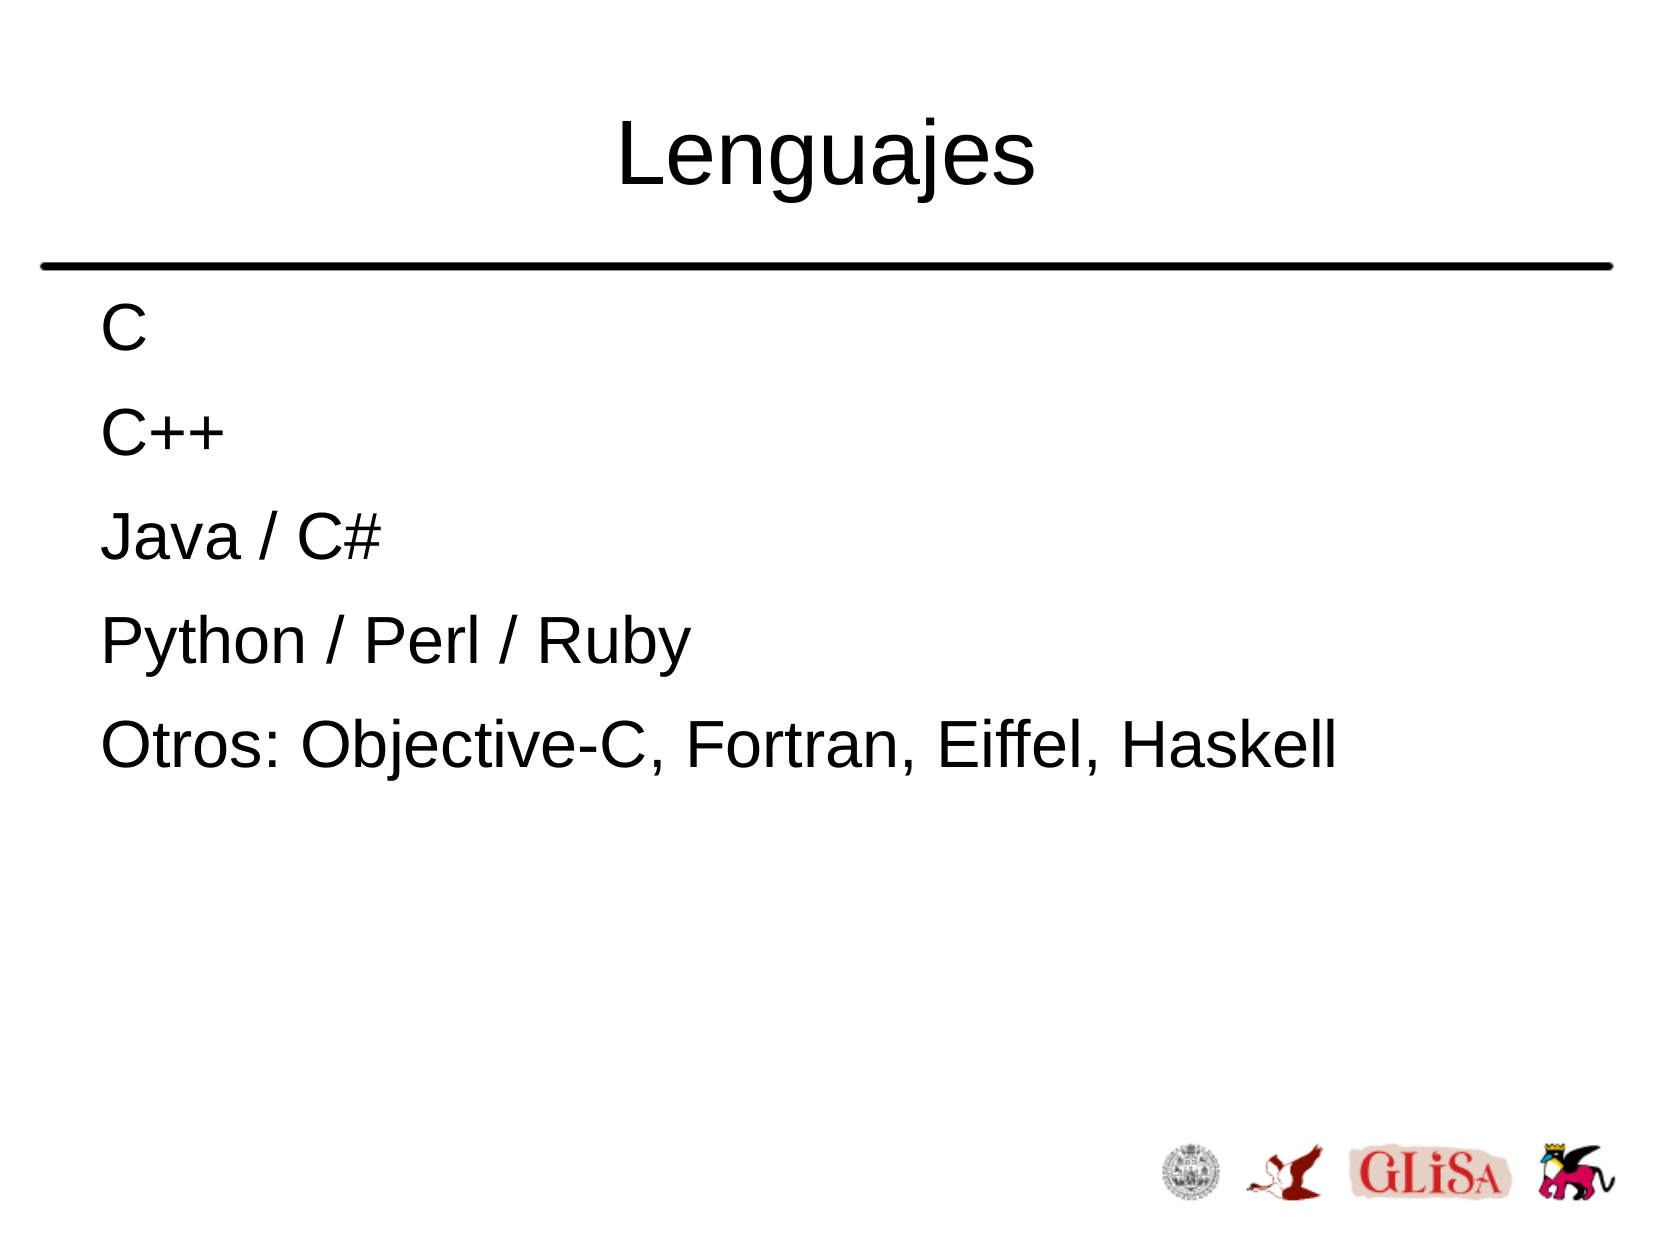

# Lenguajes
C
C++
Java / C#
Python / Perl / Ruby
Otros: Objective-C, Fortran, Eiffel, Haskell